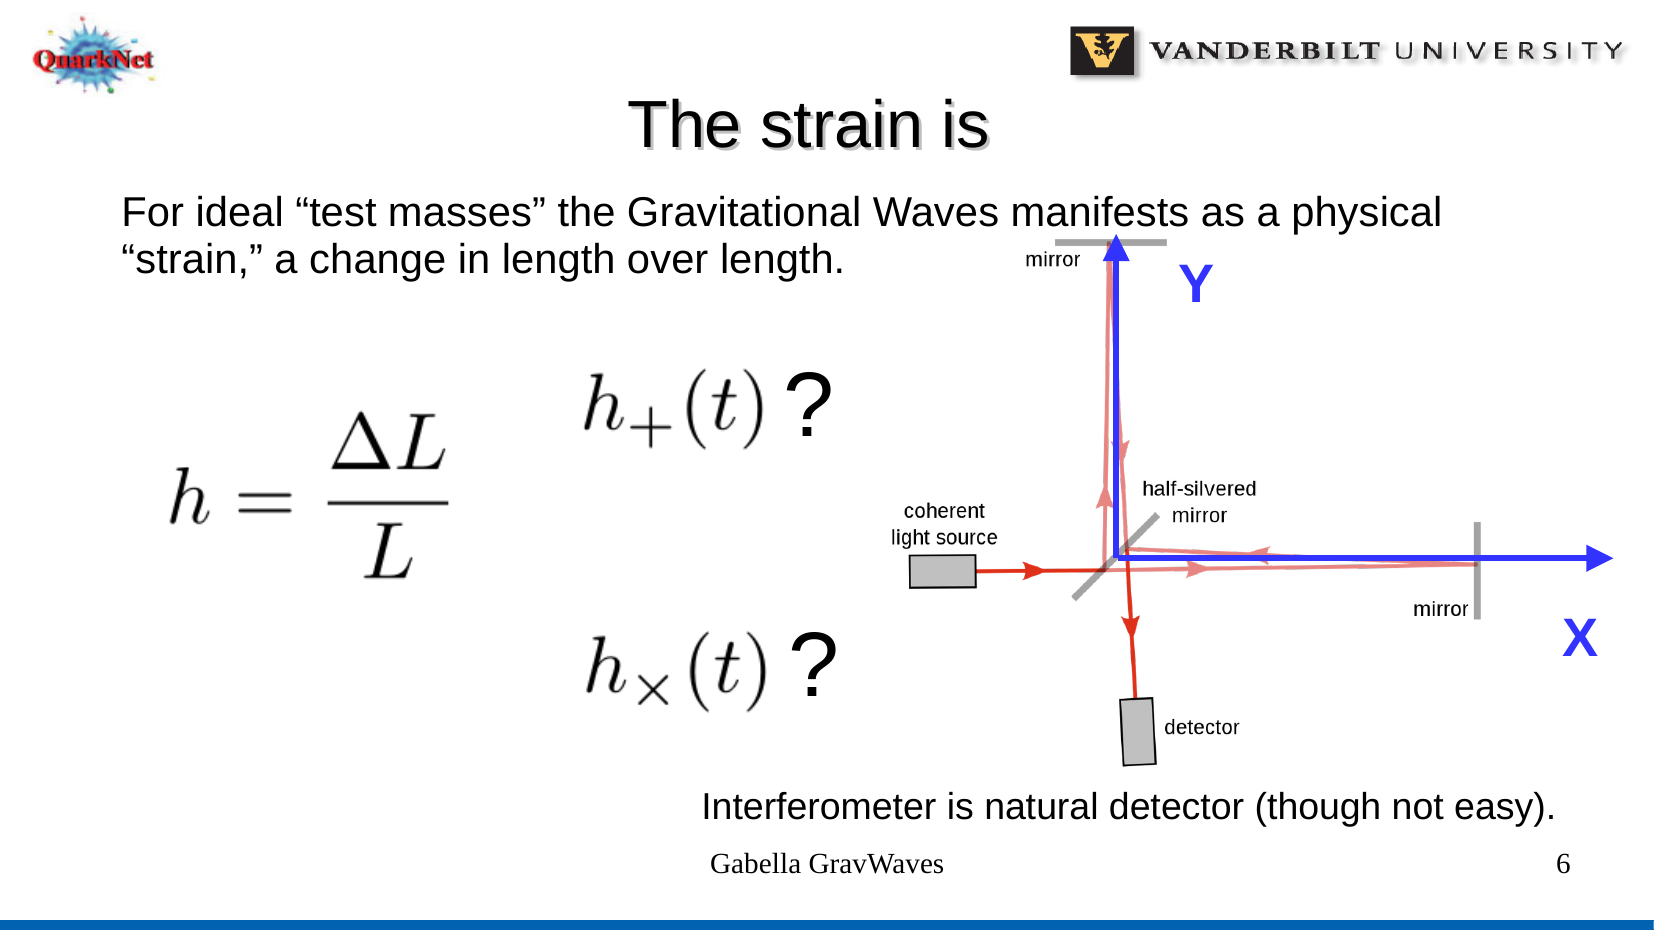

# The strain is
For ideal “test masses” the Gravitational Waves manifests as a physical “strain,” a change in length over length.
Y
?
?
X
Interferometer is natural detector (though not easy).
Gabella GravWaves
6